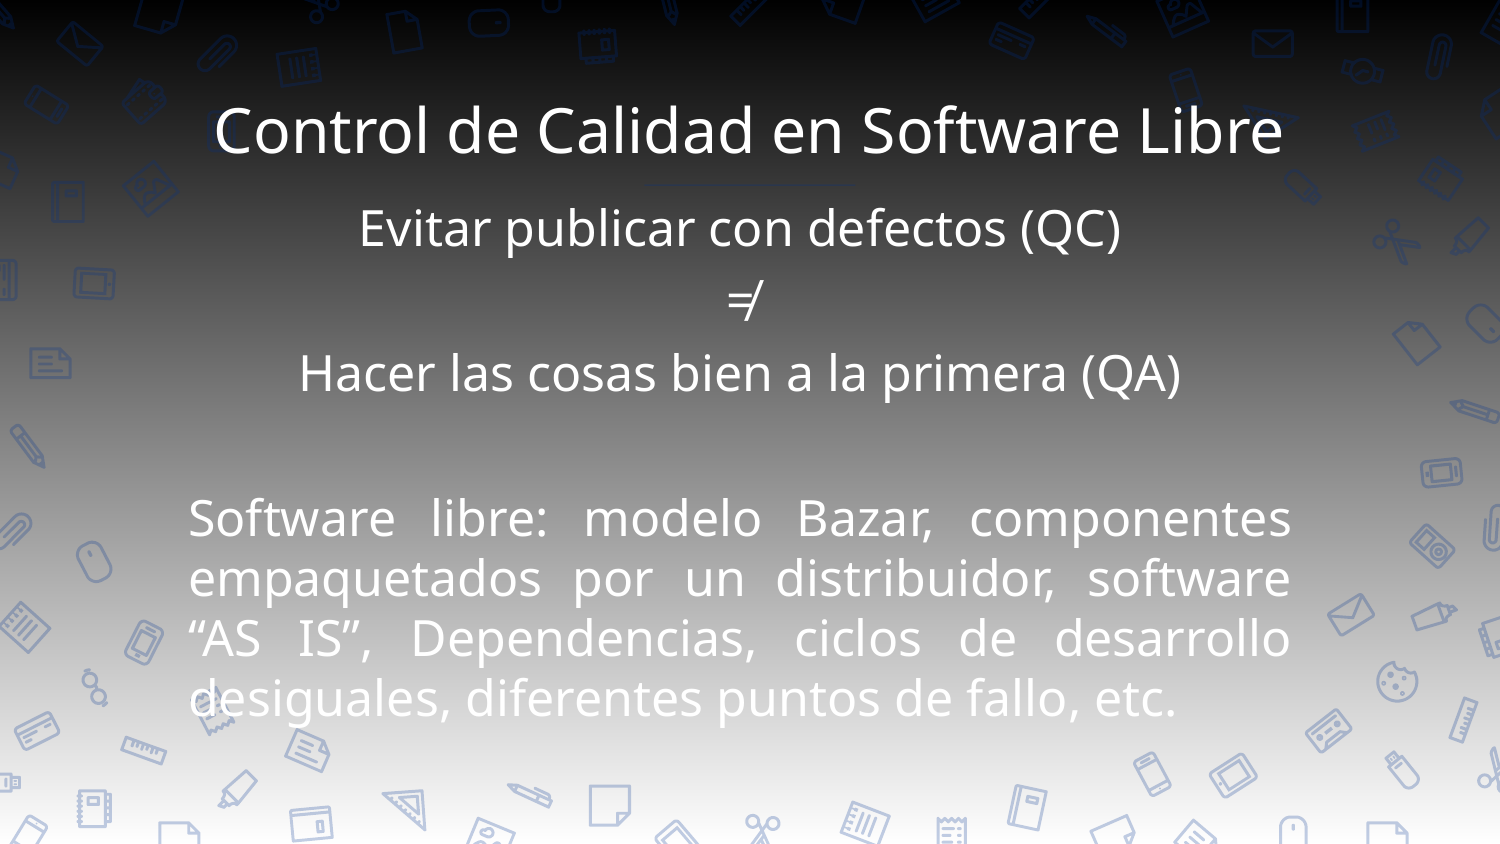

# Control de Calidad en Software Libre
Evitar publicar con defectos (QC)
≠
Hacer las cosas bien a la primera (QA)
Software libre: modelo Bazar, componentes empaquetados por un distribuidor, software “AS IS”, Dependencias, ciclos de desarrollo desiguales, diferentes puntos de fallo, etc.